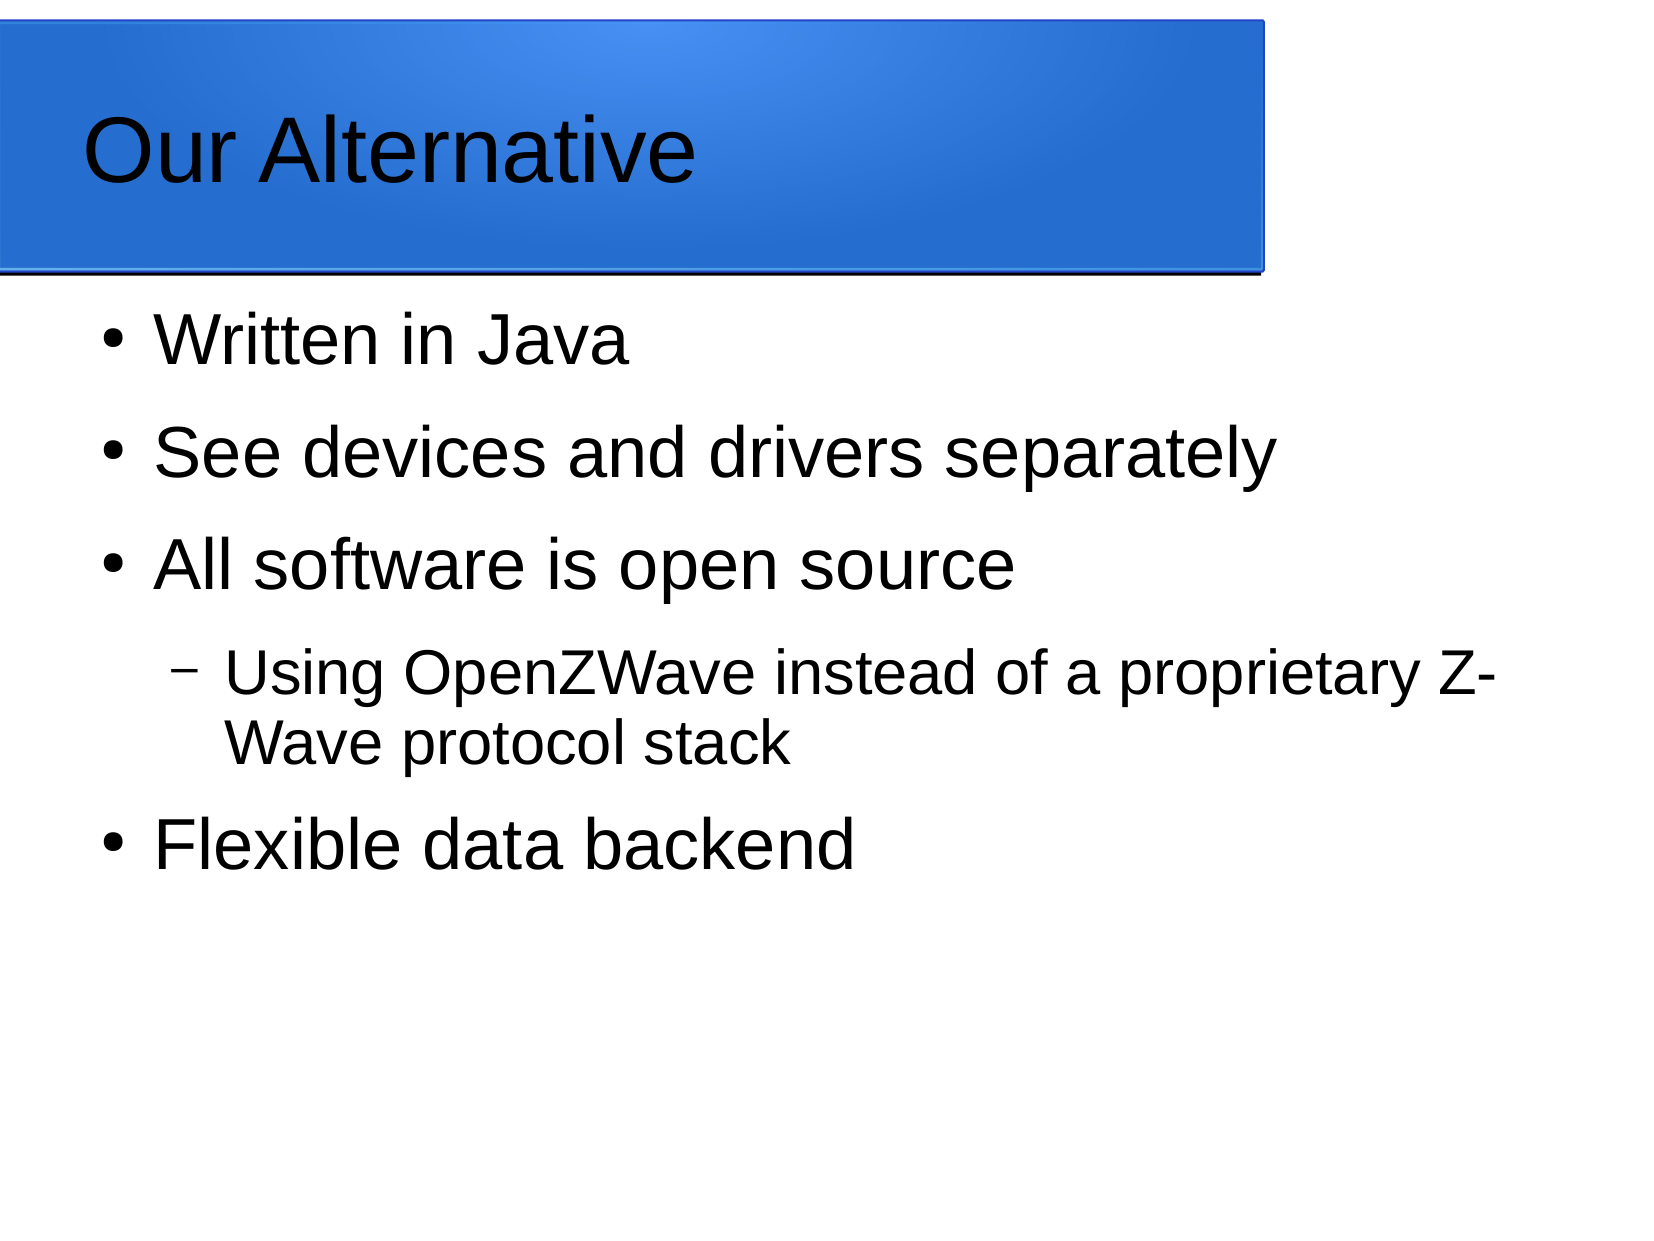

# Our Alternative
Written in Java
See devices and drivers separately
All software is open source
Using OpenZWave instead of a proprietary Z-Wave protocol stack
Flexible data backend